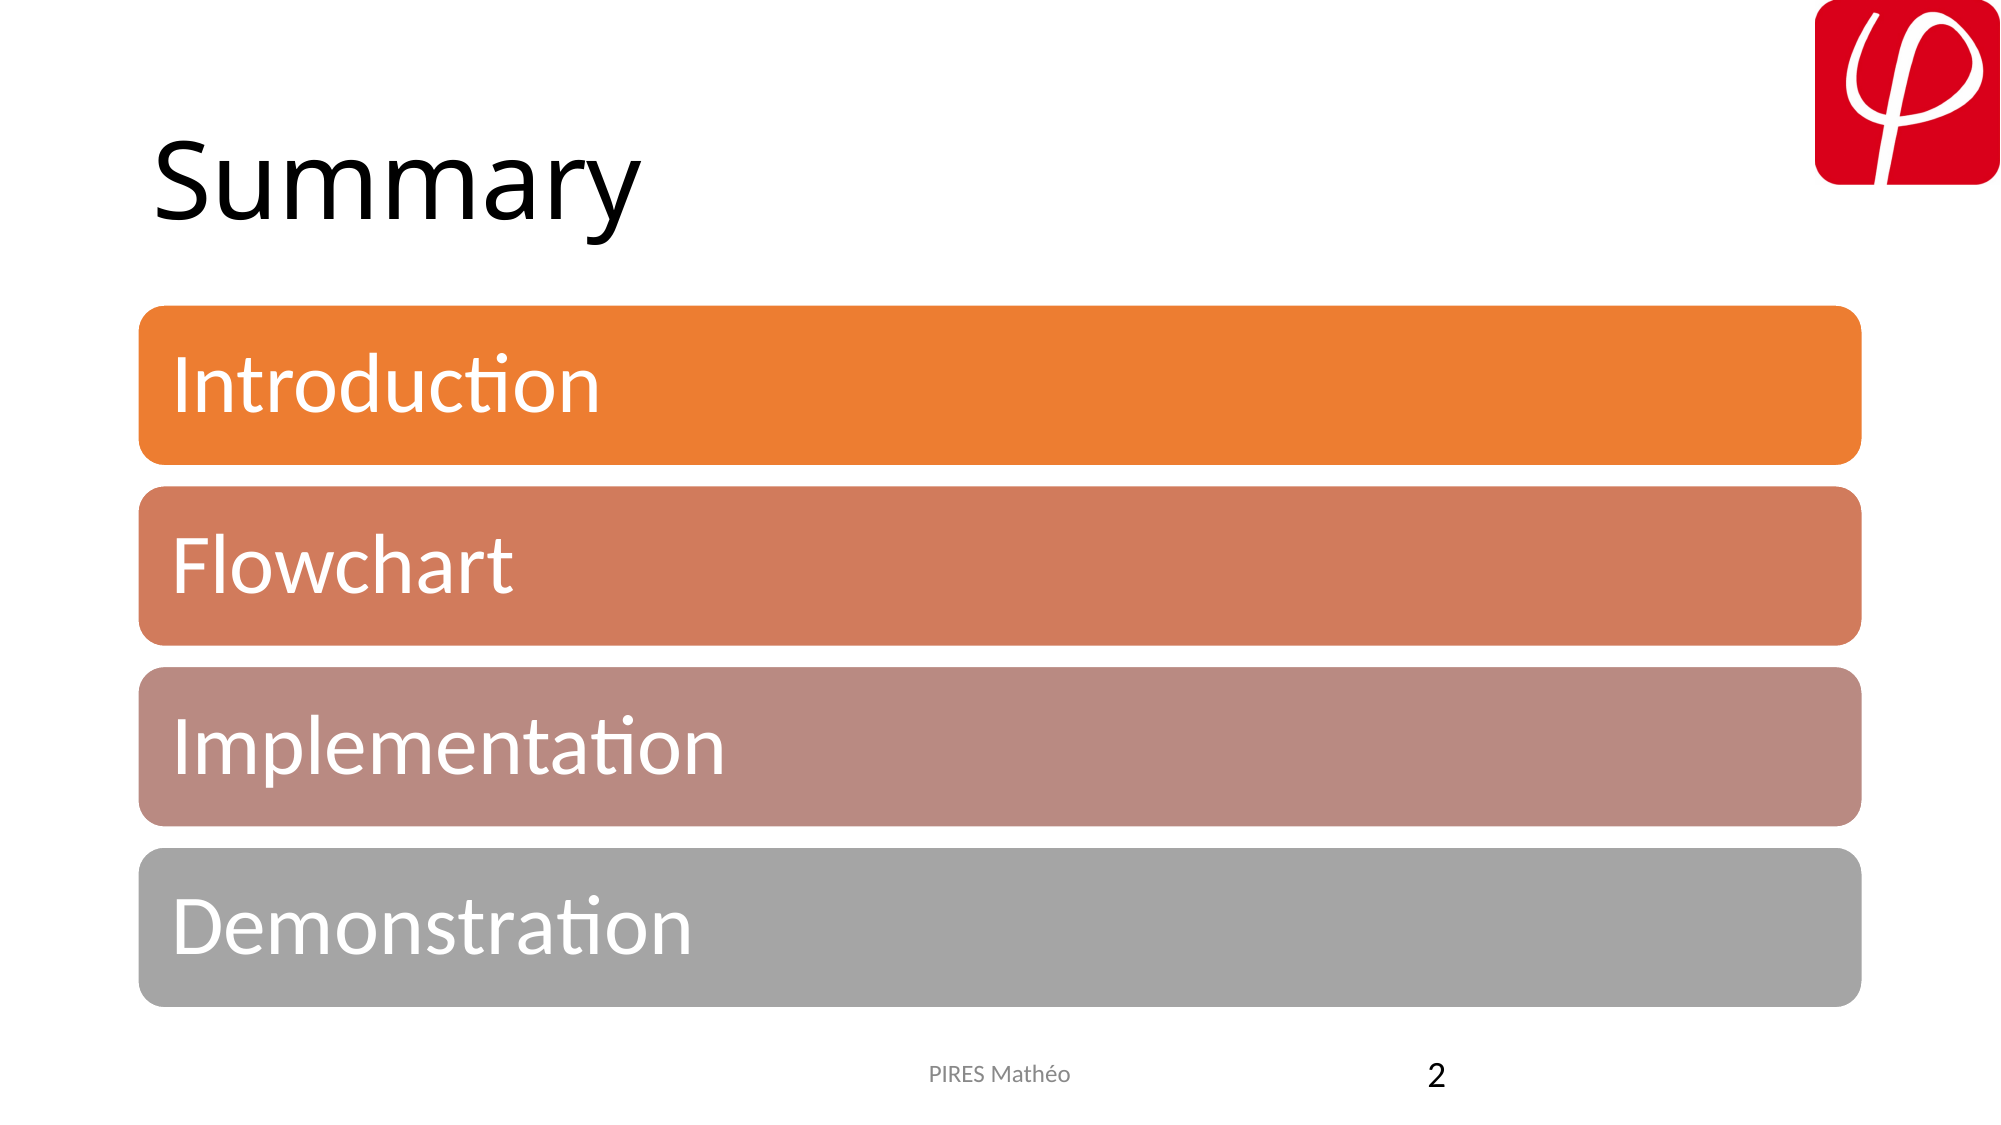

# Summary
Introduction
Flowchart
Implementation
Demonstration
PIRES Mathéo